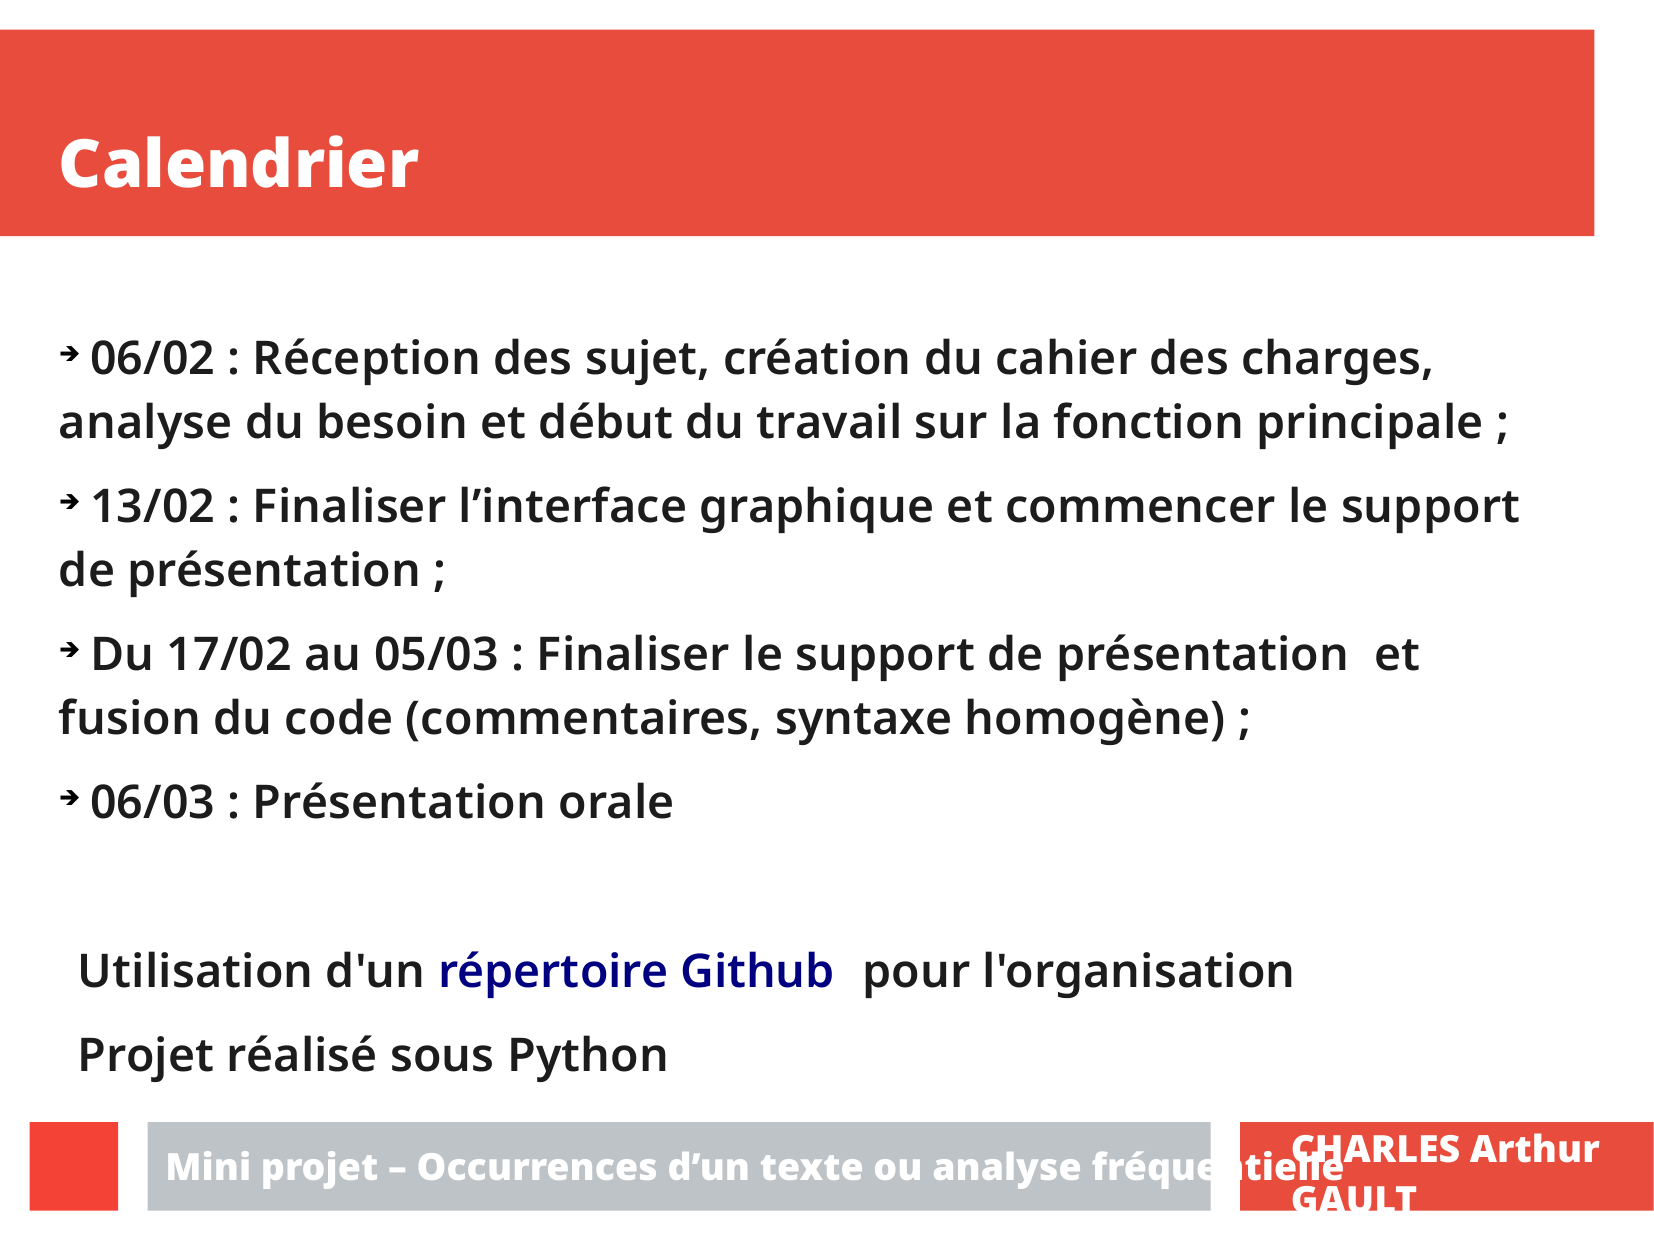

# Calendrier
 06/02 : Réception des sujet, création du cahier des charges, analyse du besoin et début du travail sur la fonction principale ;
 13/02 : Finaliser l’interface graphique et commencer le support de présentation ;
 Du 17/02 au 05/03 : Finaliser le support de présentation  et fusion du code (commentaires, syntaxe homogène) ;
 06/03 : Présentation orale
Utilisation d'un répertoire Github pour l'organisation
Projet réalisé sous Python